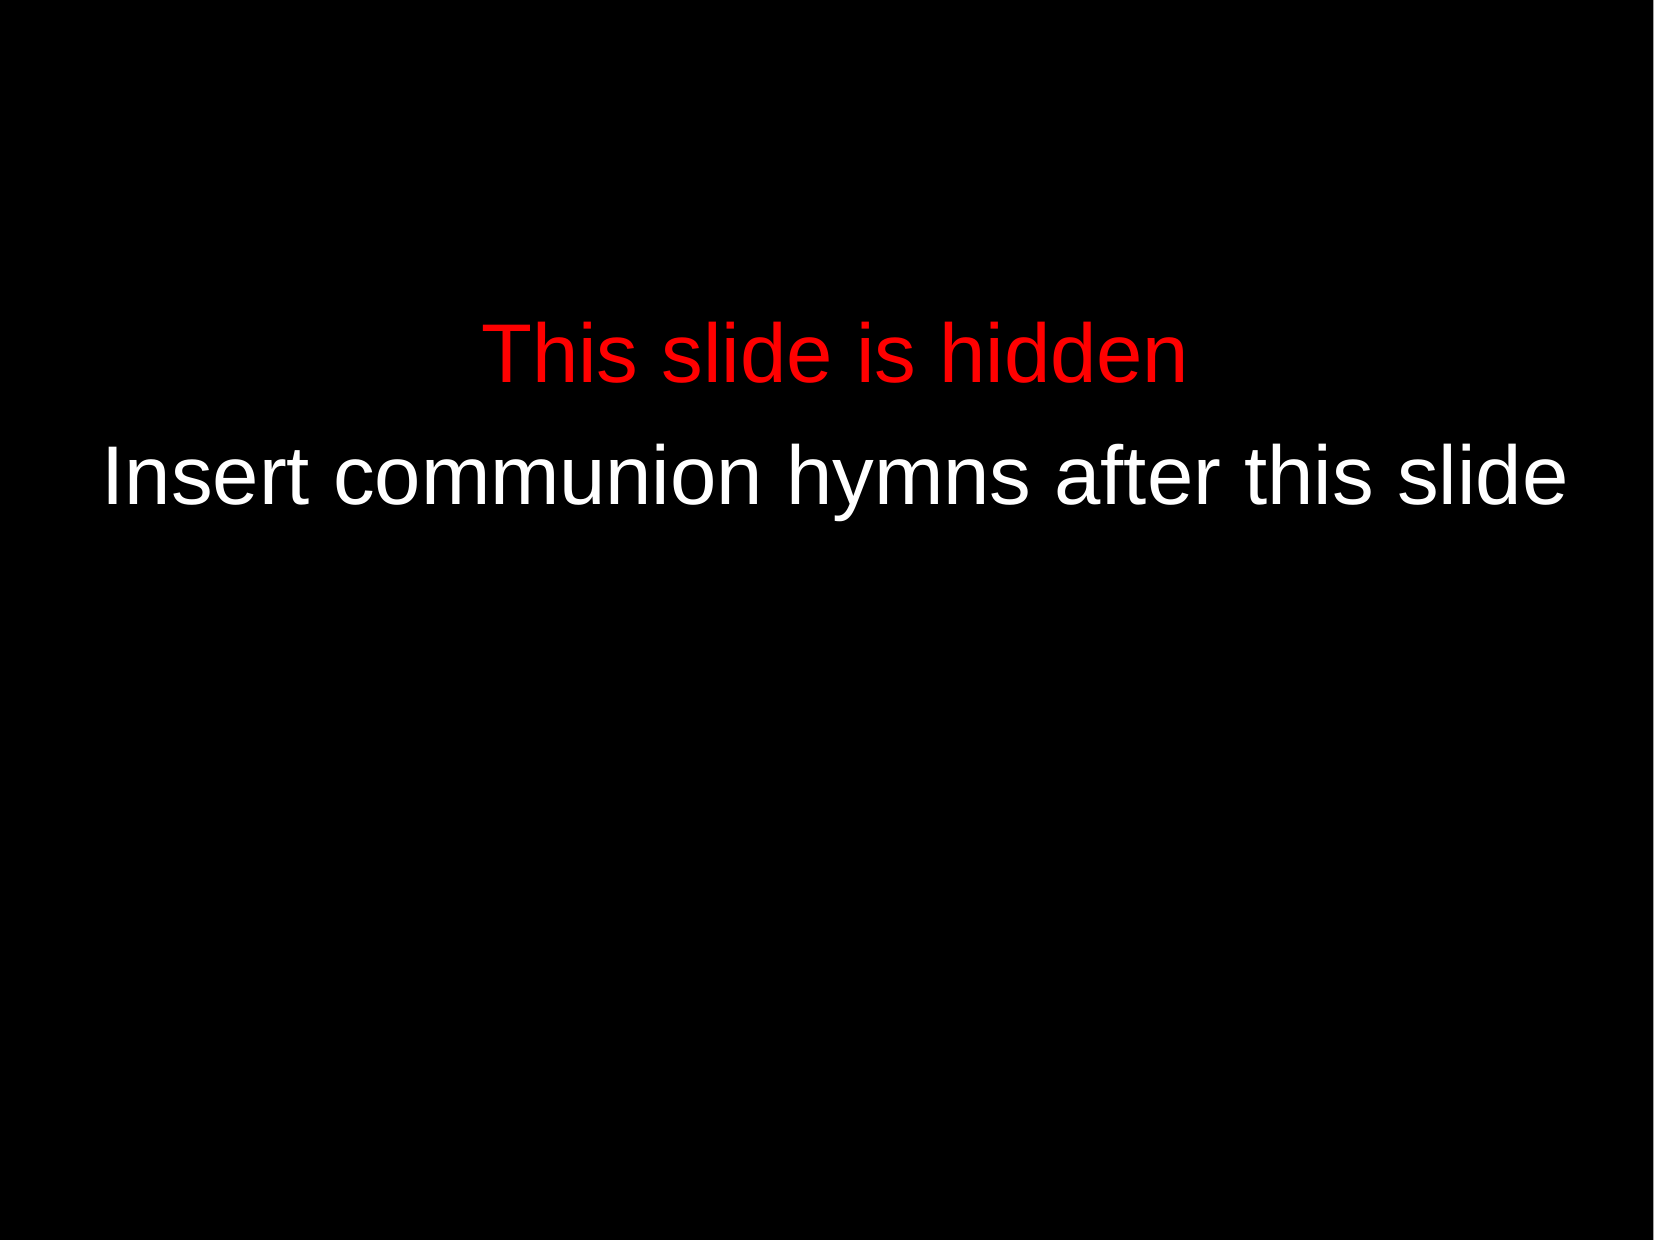

#
This slide is hidden
Insert communion hymns after this slide